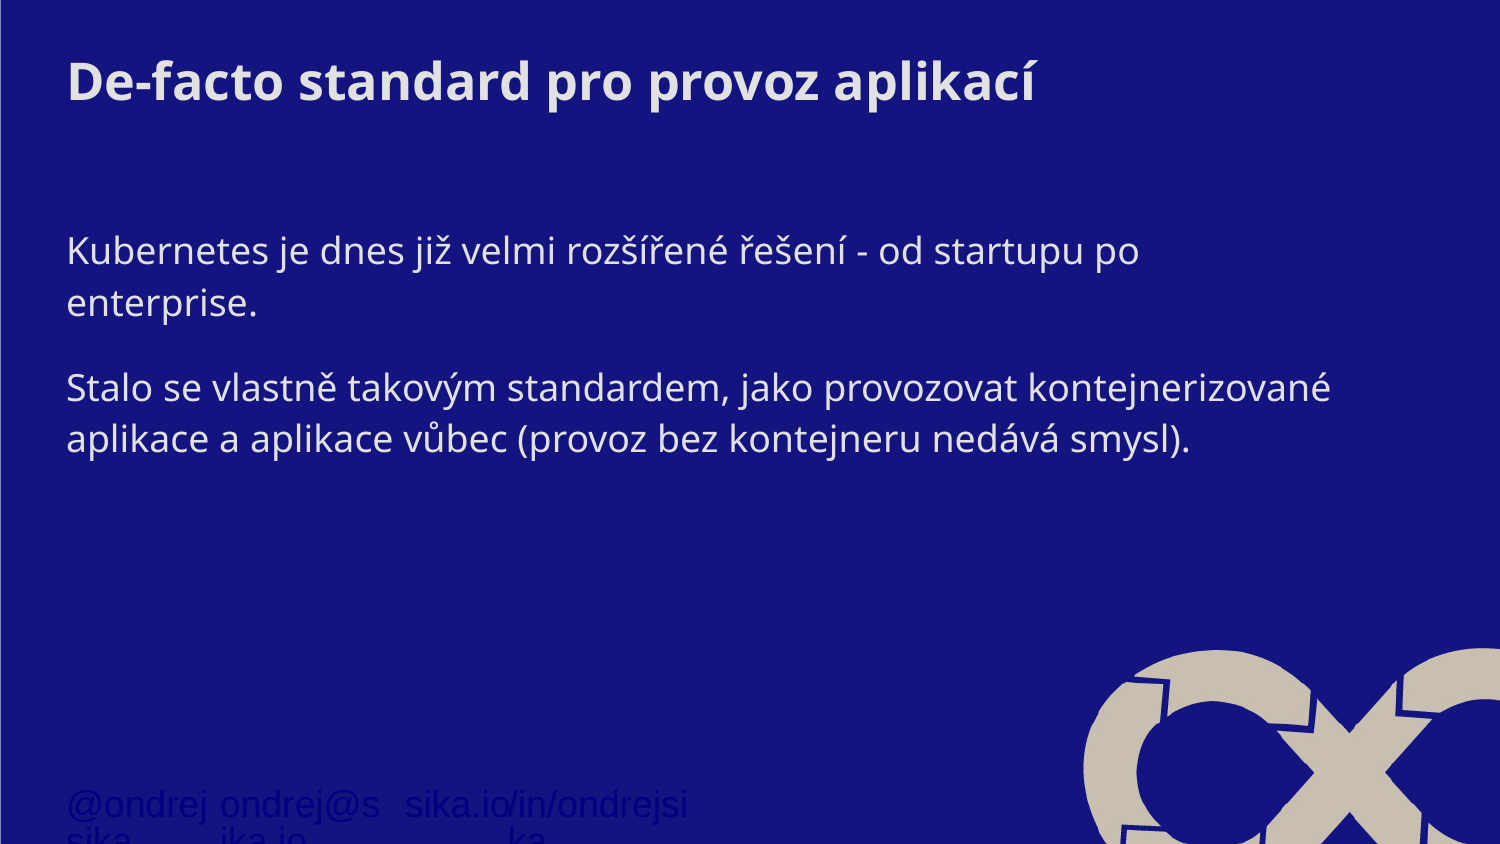

# De-facto standard pro provoz aplikací
Kubernetes je dnes již velmi rozšířené řešení - od startupu po enterprise.
Stalo se vlastně takovým standardem, jako provozovat kontejnerizované aplikace a aplikace vůbec (provoz bez kontejneru nedává smysl).